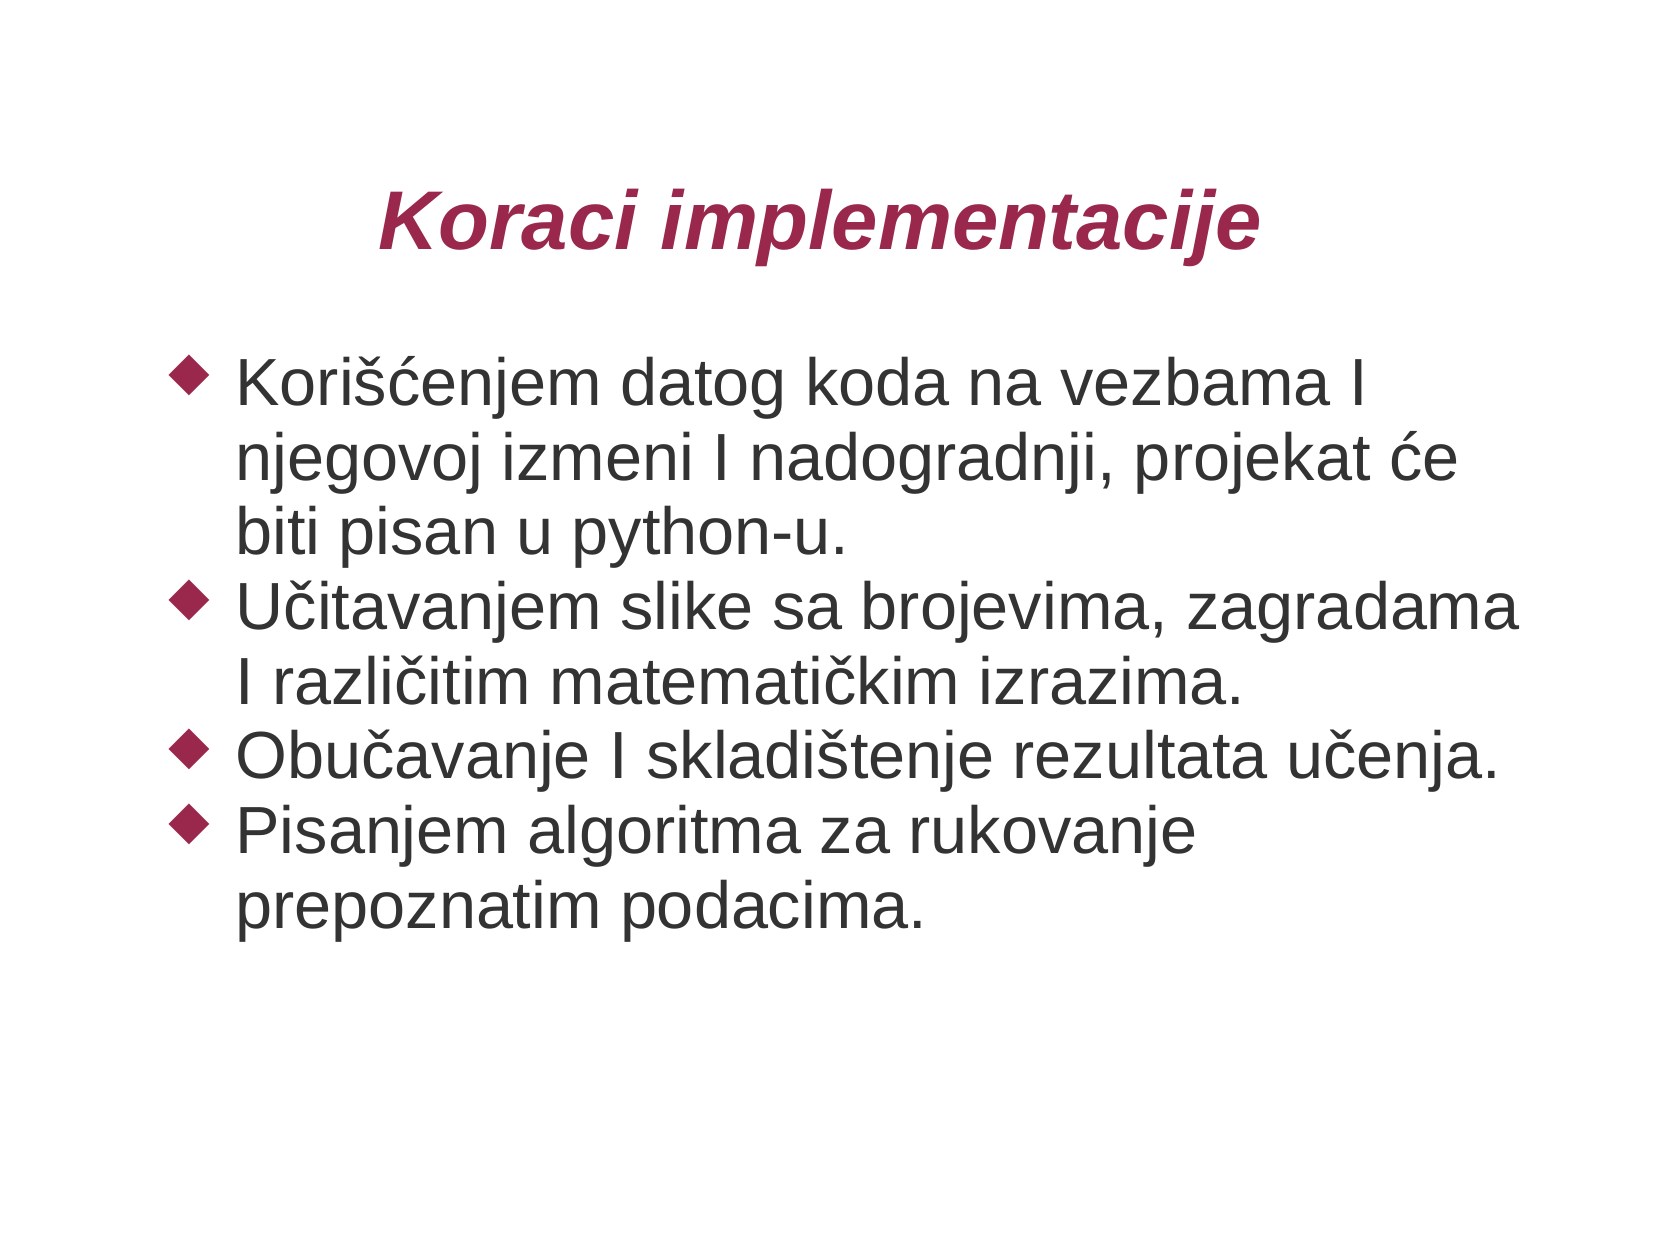

# Koraci implementacije
Korišćenjem datog koda na vezbama I njegovoj izmeni I nadogradnji, projekat će biti pisan u python-u.
Učitavanjem slike sa brojevima, zagradama I različitim matematičkim izrazima.
Obučavanje I skladištenje rezultata učenja.
Pisanjem algoritma za rukovanje prepoznatim podacima.